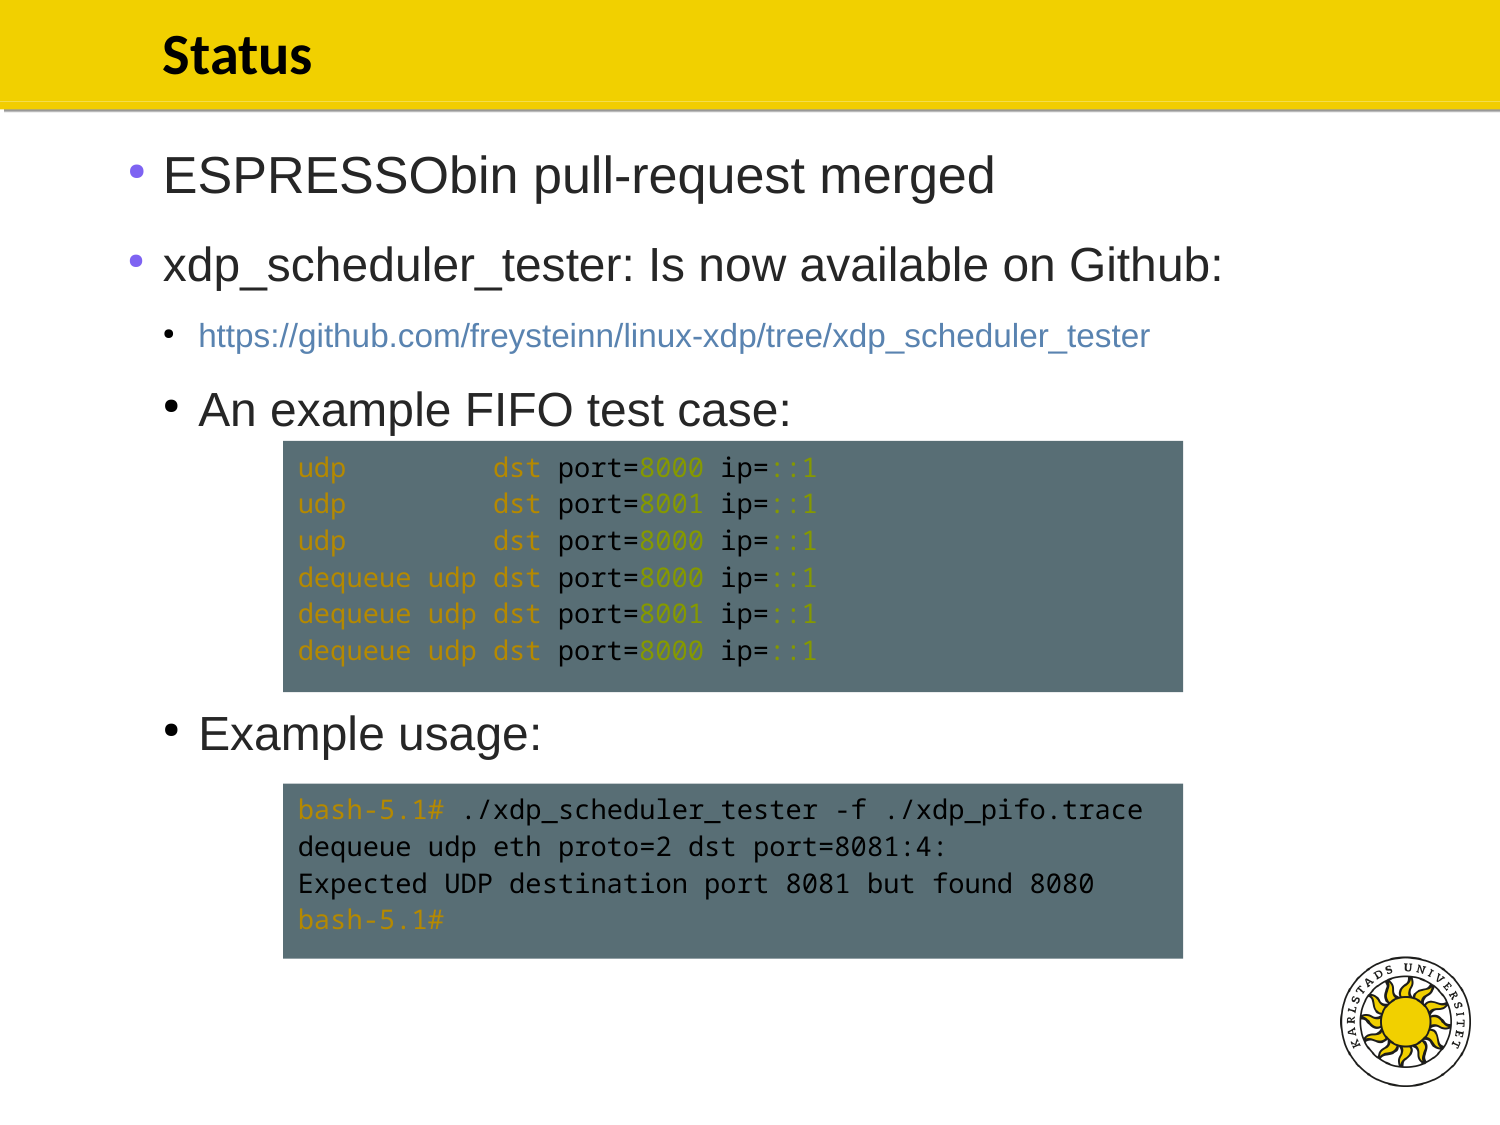

ESPRESSObin pull-request merged
xdp_scheduler_tester: Is now available on Github:
https://github.com/freysteinn/linux-xdp/tree/xdp_scheduler_tester
An example FIFO test case:
Example usage:
# Status
udp dst port=8000 ip=::1
udp dst port=8001 ip=::1
udp dst port=8000 ip=::1
dequeue udp dst port=8000 ip=::1
dequeue udp dst port=8001 ip=::1
dequeue udp dst port=8000 ip=::1
bash-5.1# ./xdp_scheduler_tester -f ./xdp_pifo.trace
dequeue udp eth proto=2 dst port=8081:4:
Expected UDP destination port 8081 but found 8080
bash-5.1#